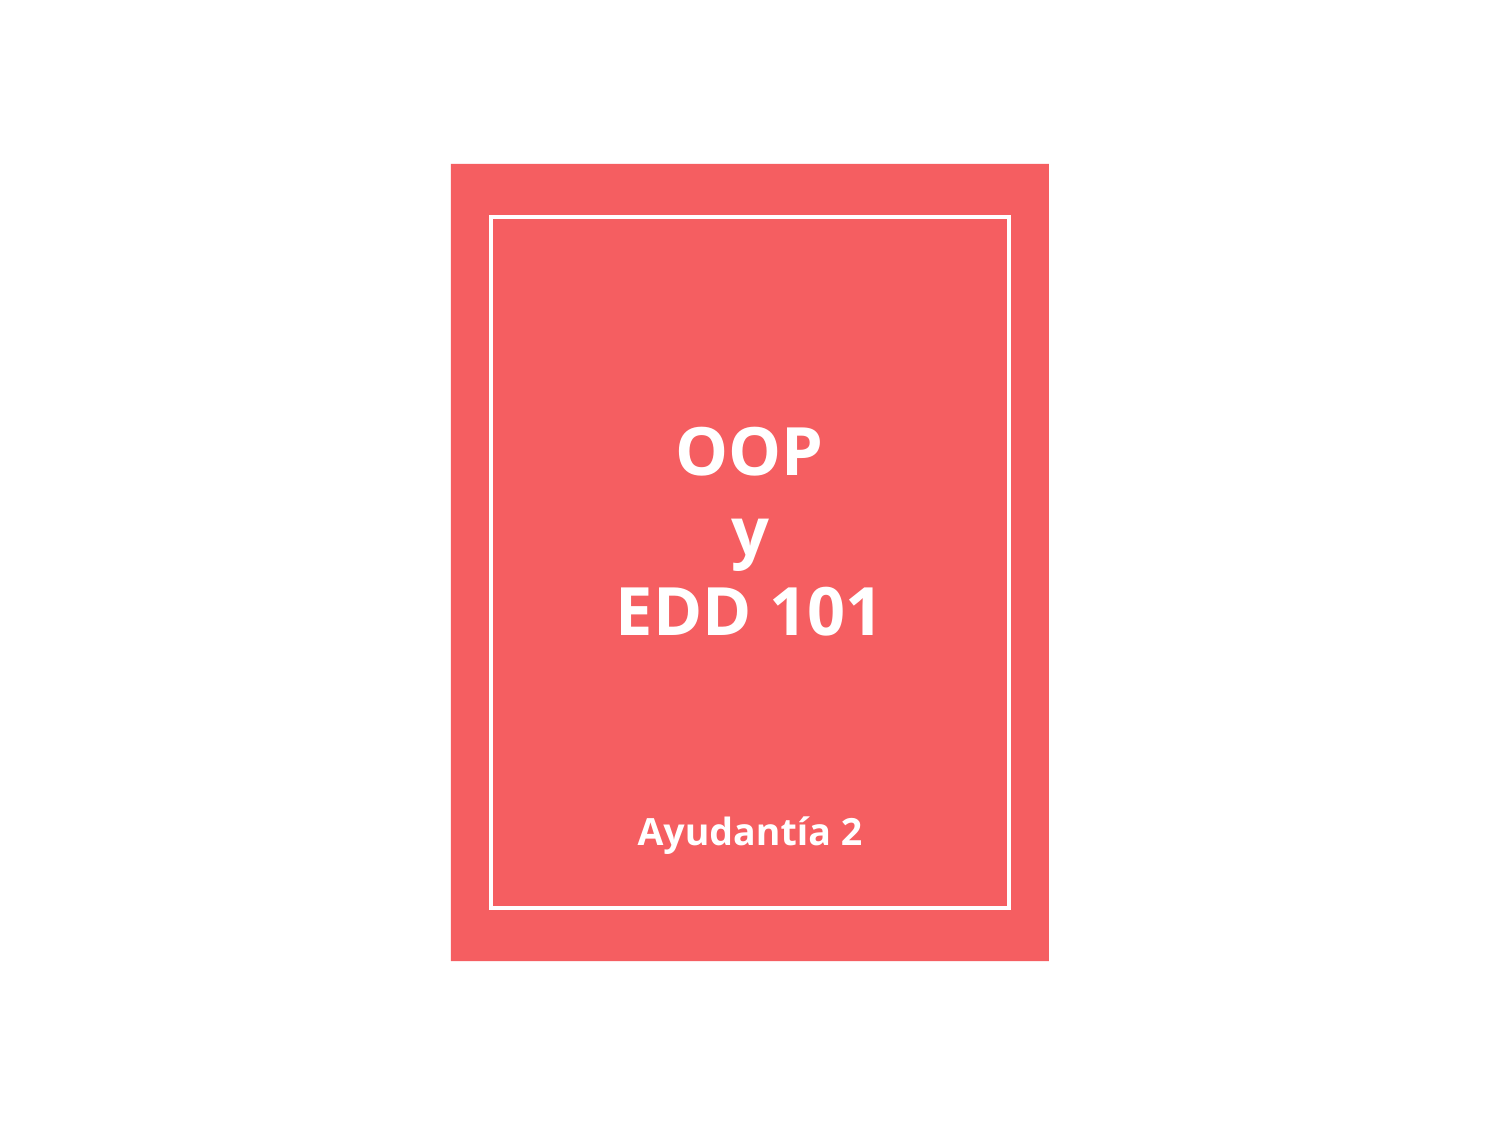

# OOP y EDD 101
Ayudantía 2